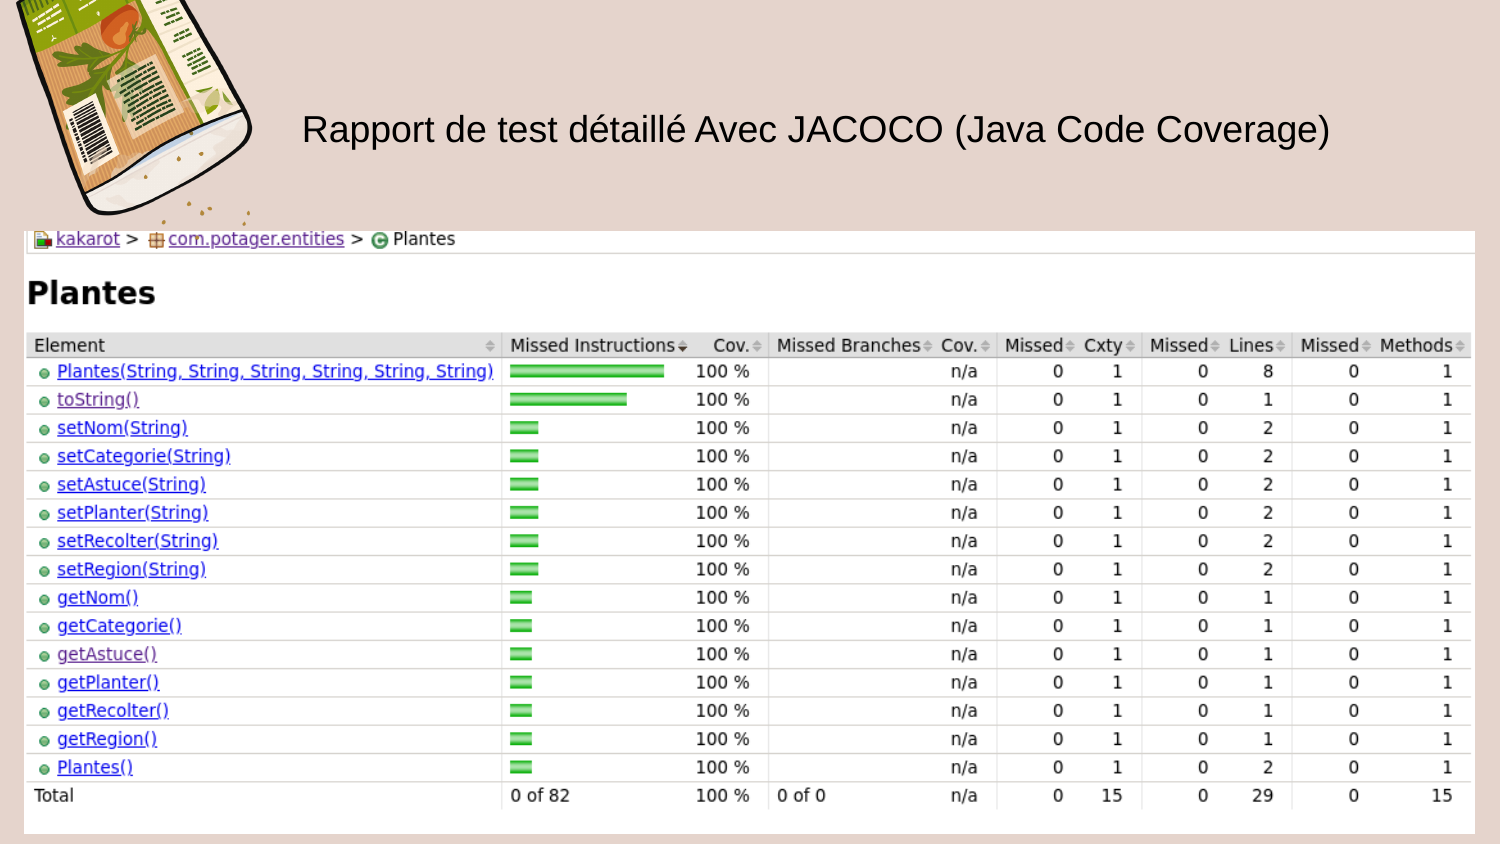

Rapport de test détaillé Avec JACOCO (Java Code Coverage)